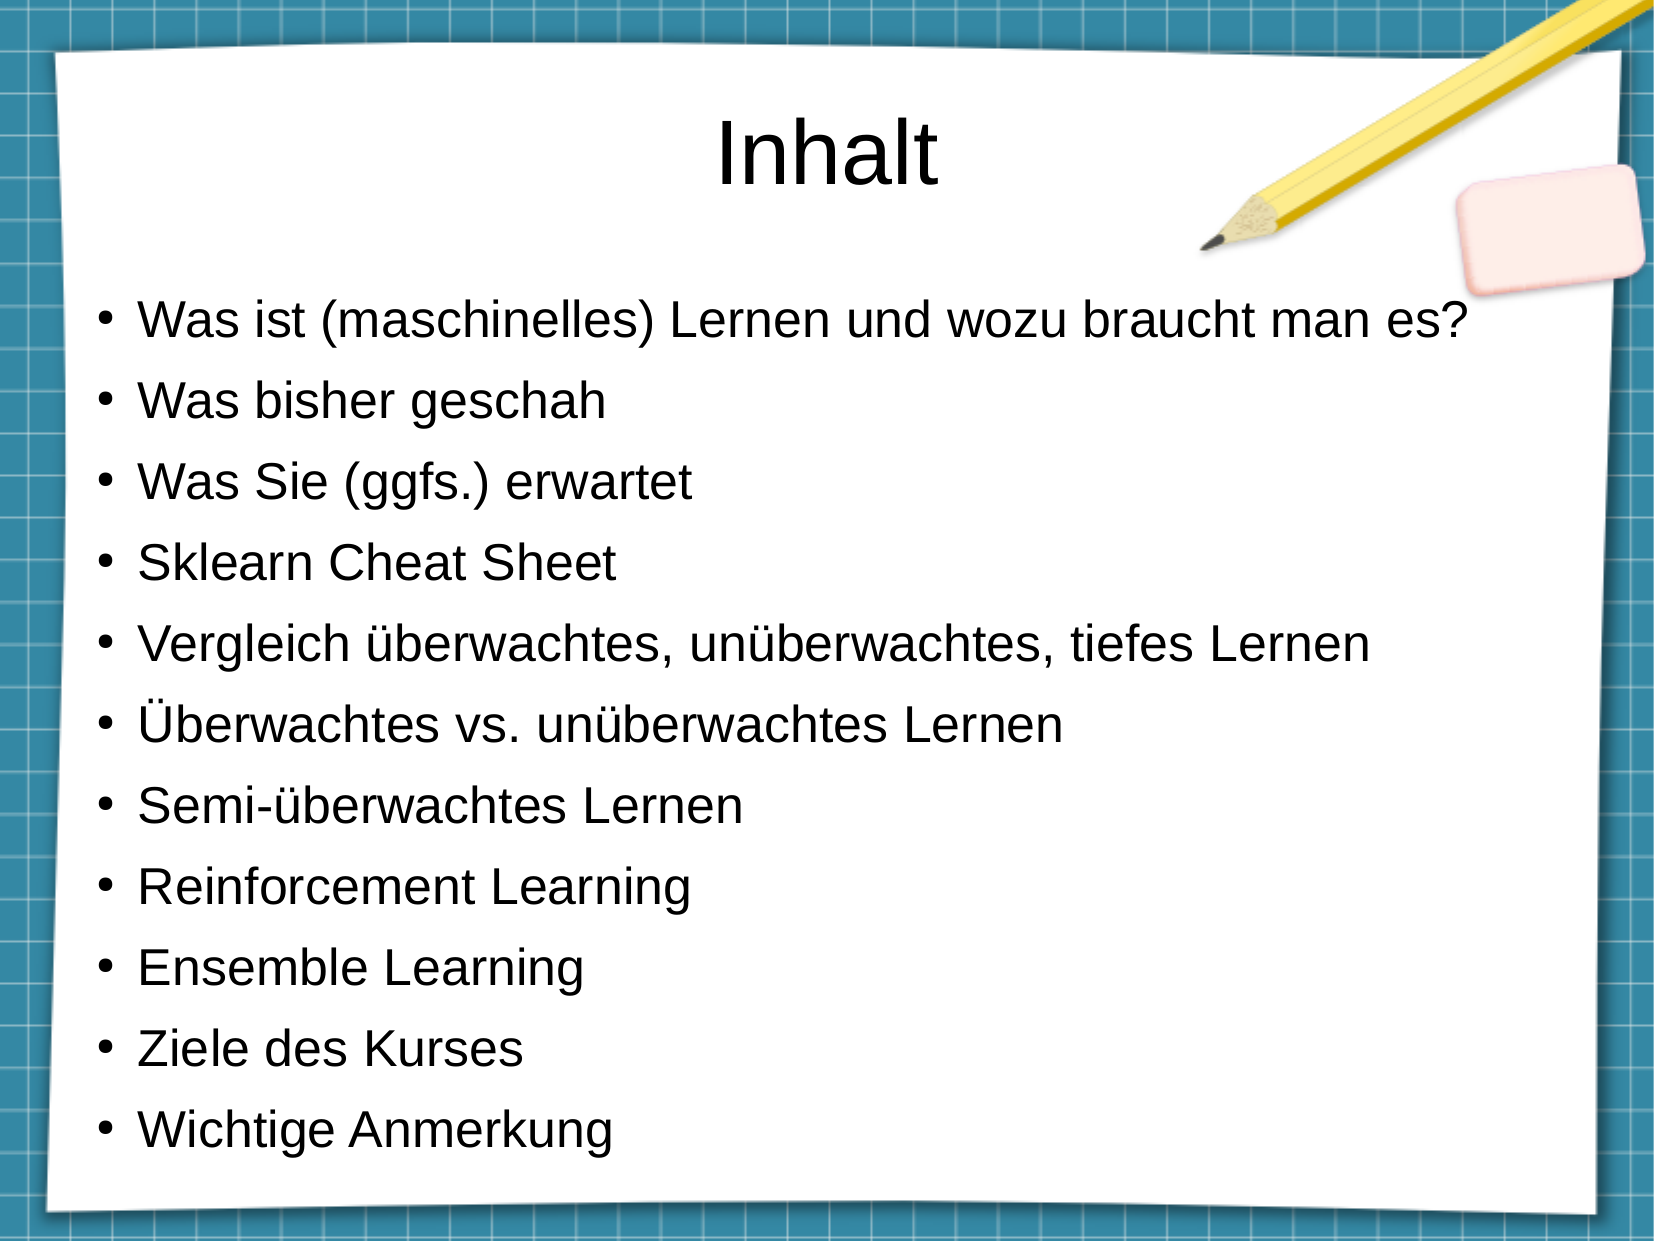

# Inhalt
Was ist (maschinelles) Lernen und wozu braucht man es?
Was bisher geschah
Was Sie (ggfs.) erwartet
Sklearn Cheat Sheet
Vergleich überwachtes, unüberwachtes, tiefes Lernen
Überwachtes vs. unüberwachtes Lernen
Semi-überwachtes Lernen
Reinforcement Learning
Ensemble Learning
Ziele des Kurses
Wichtige Anmerkung